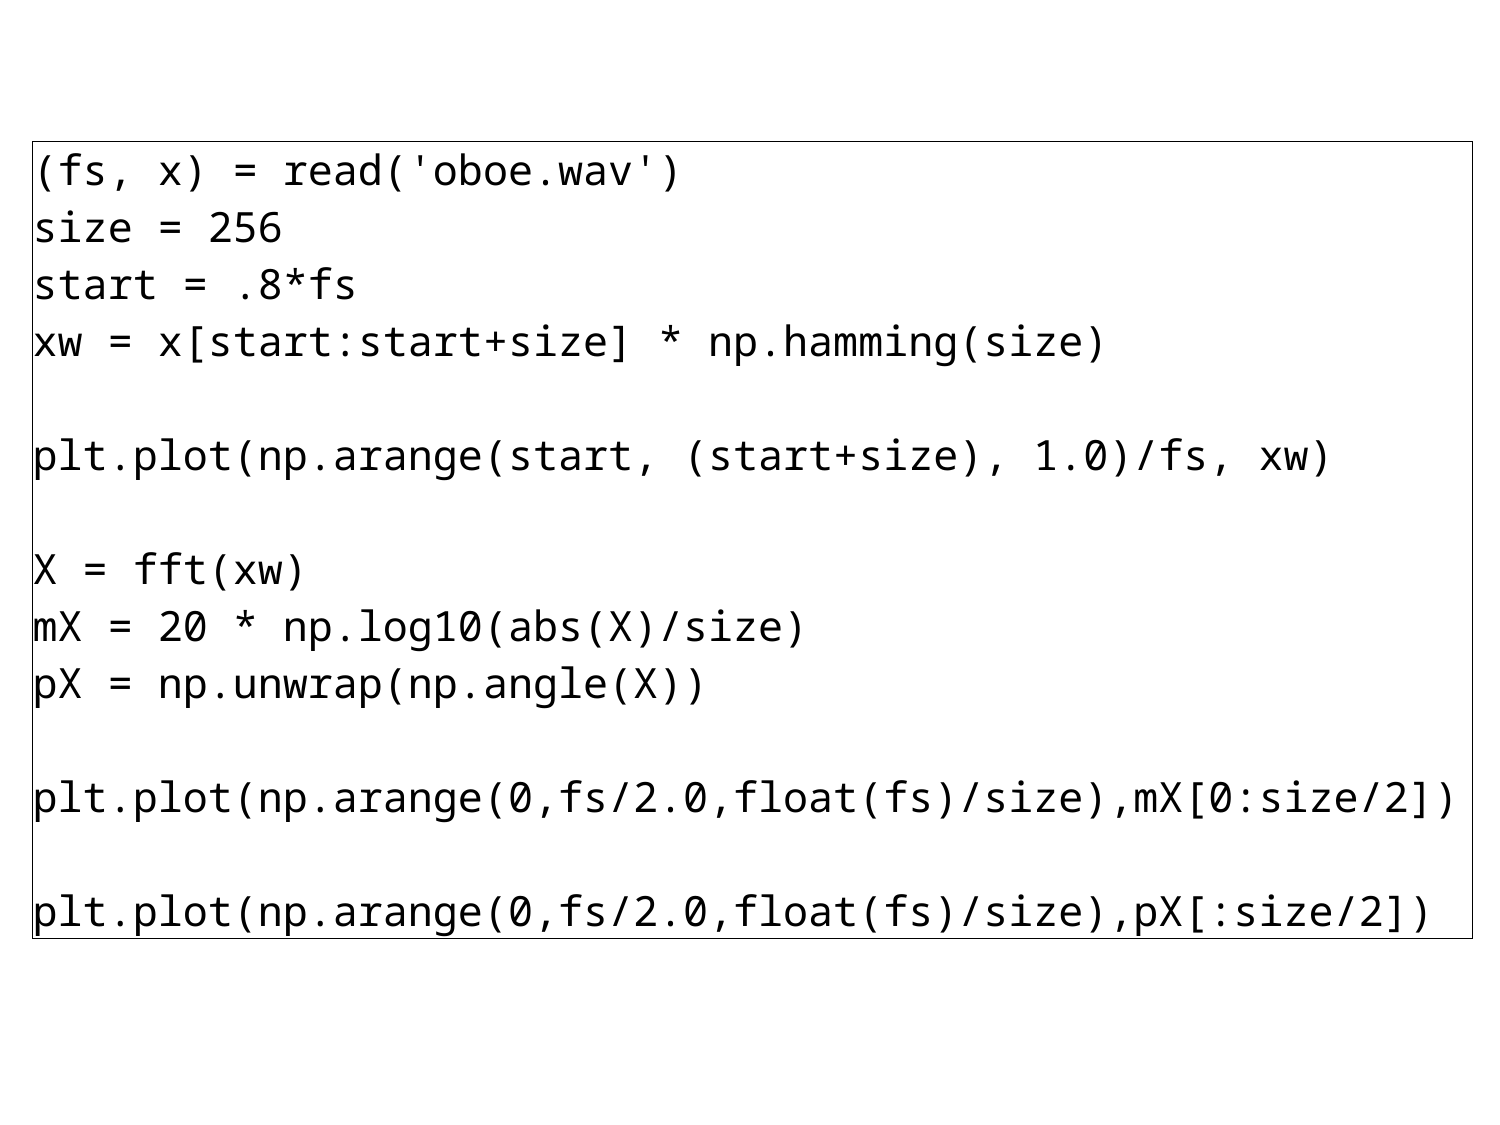

# (fs, x) = read('oboe.wav')
size = 256
start = .8*fs
xw = x[start:start+size] * np.hamming(size)
plt.plot(np.arange(start, (start+size), 1.0)/fs, xw)
X = fft(xw)
mX = 20 * np.log10(abs(X)/size)
pX = np.unwrap(np.angle(X))
plt.plot(np.arange(0,fs/2.0,float(fs)/size),mX[0:size/2])
plt.plot(np.arange(0,fs/2.0,float(fs)/size),pX[:size/2])